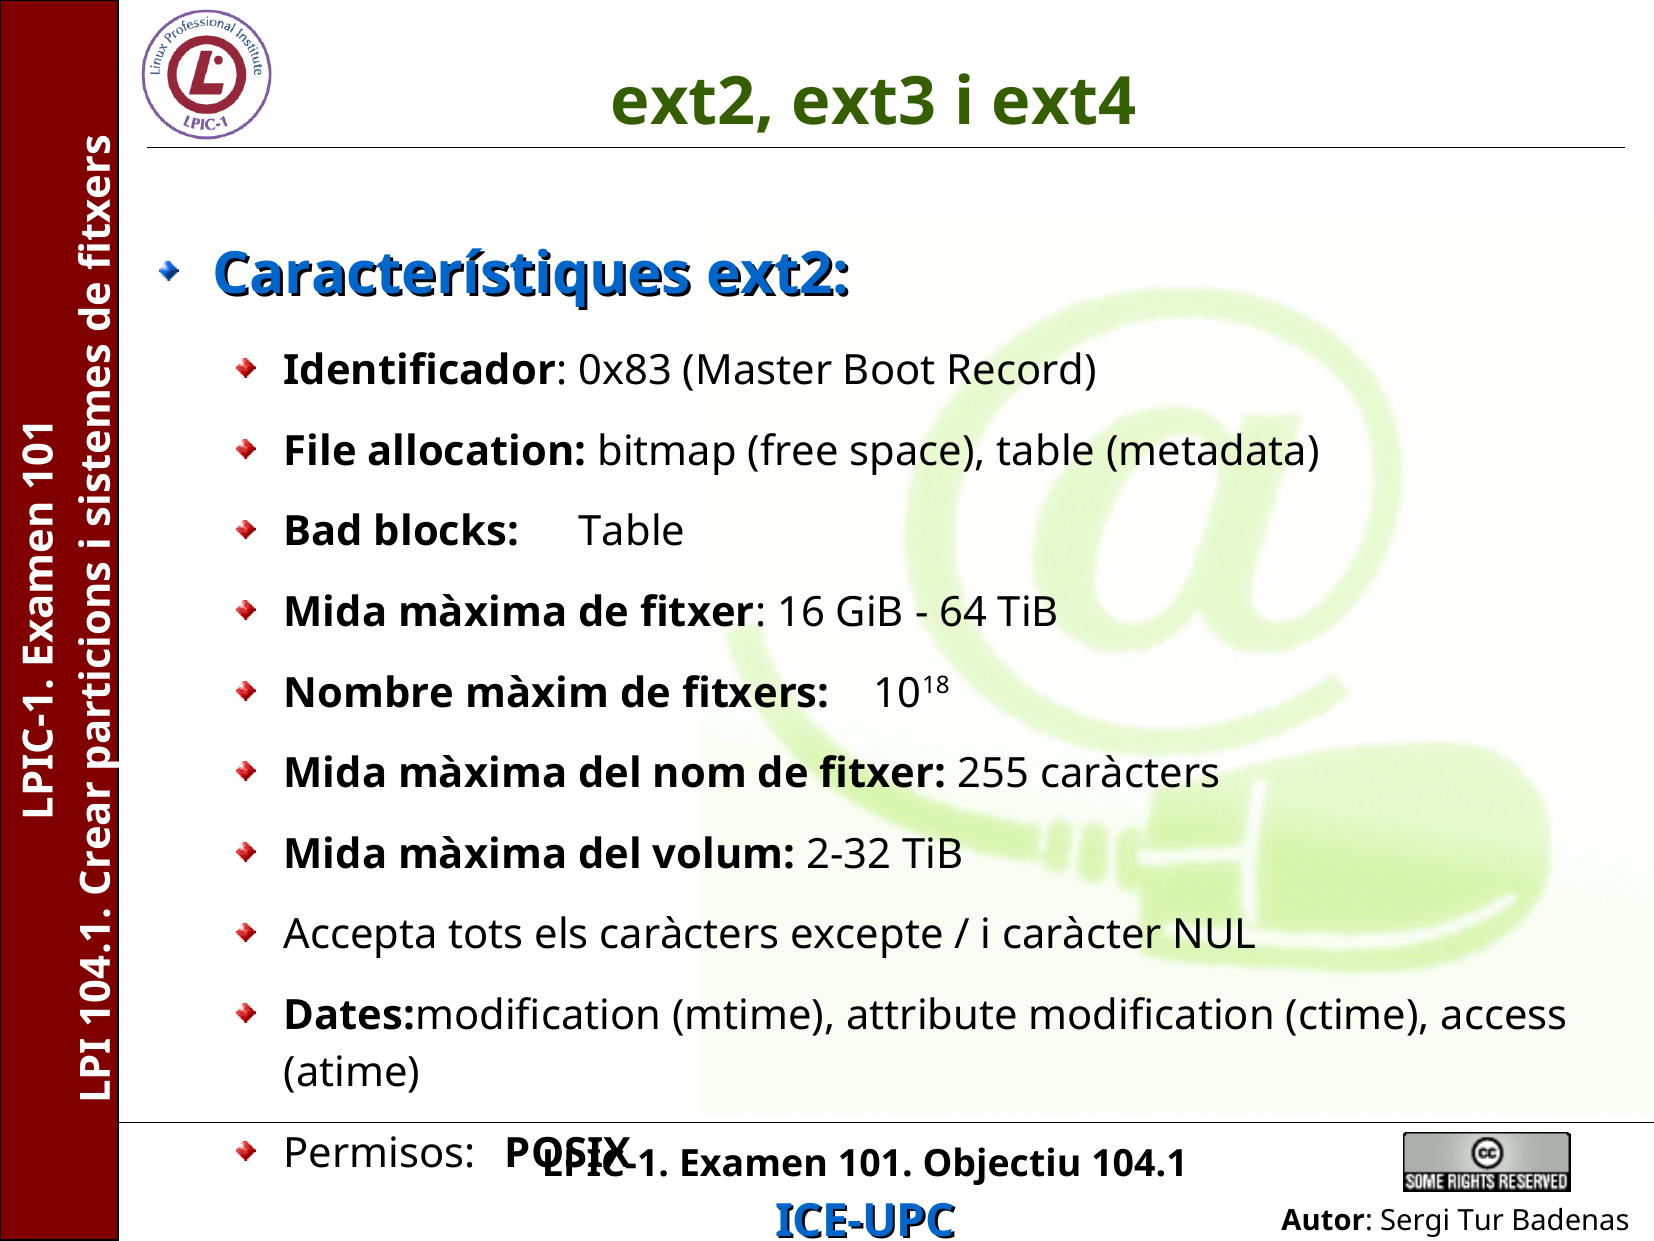

# ext2, ext3 i ext4
Característiques ext2:
Identificador: 0x83 (Master Boot Record)
File allocation: bitmap (free space), table (metadata)
Bad blocks: 	Table
Mida màxima de fitxer: 16 GiB - 64 TiB
Nombre màxim de fitxers:	1018
Mida màxima del nom de fitxer: 255 caràcters
Mida màxima del volum: 2-32 TiB
Accepta tots els caràcters excepte / i caràcter NUL
Dates:modification (mtime), attribute modification (ctime), access (atime)
Permisos:	POSIX